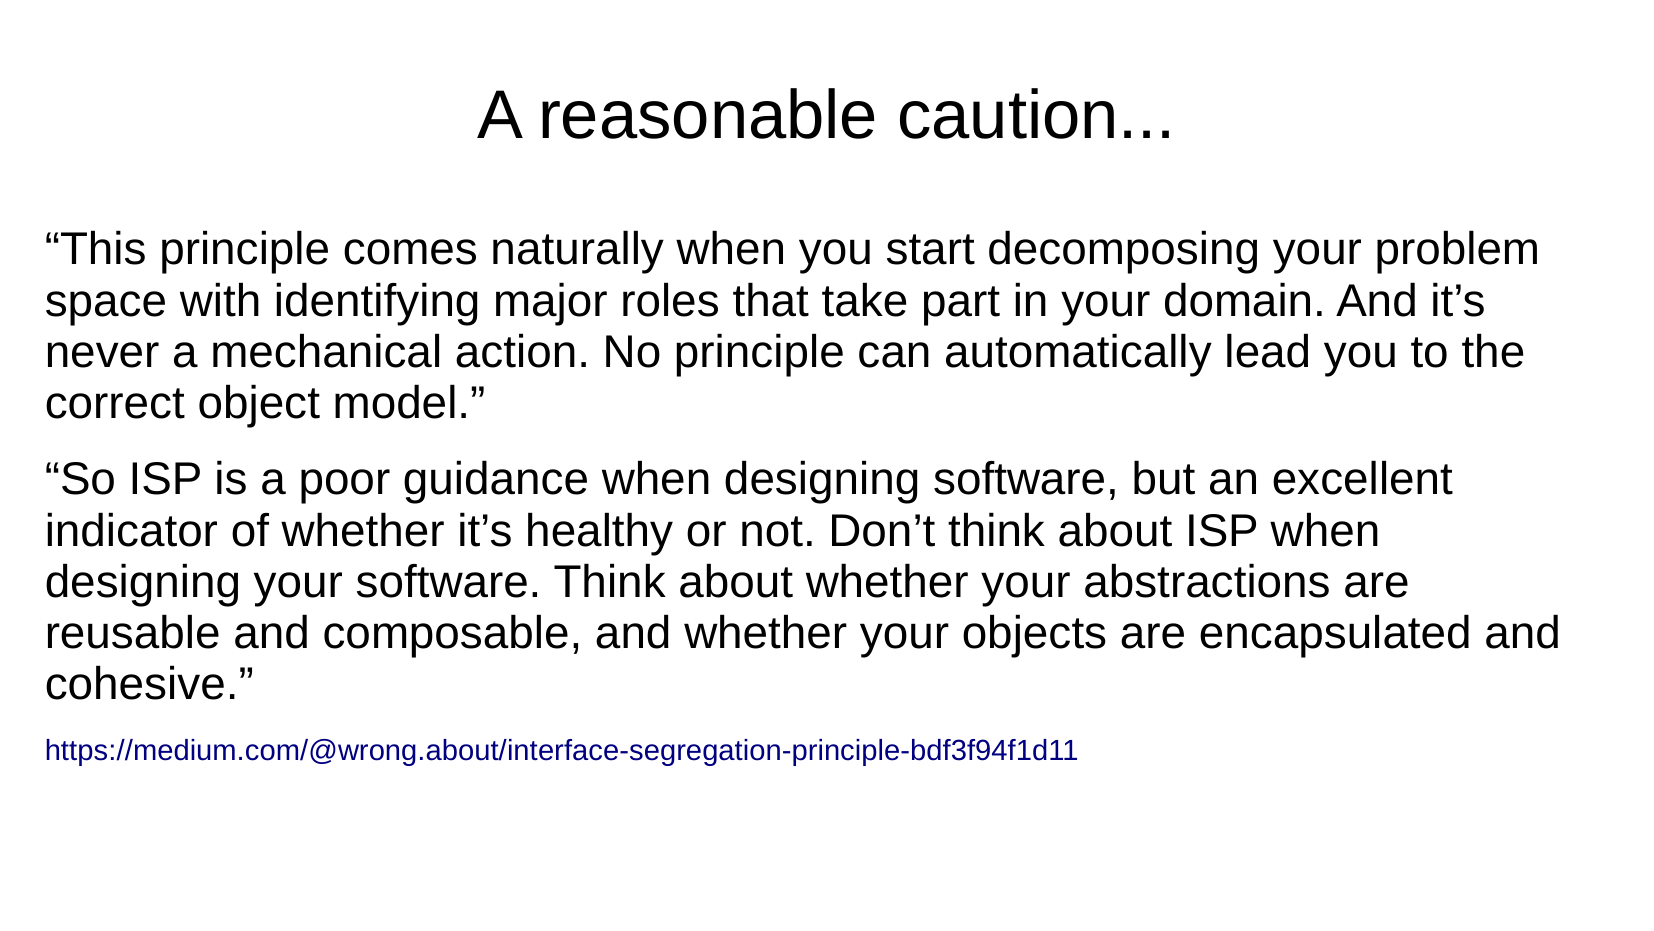

# A reasonable caution...
“This principle comes naturally when you start decomposing your problem space with identifying major roles that take part in your domain. And it’s never a mechanical action. No principle can automatically lead you to the correct object model.”
“So ISP is a poor guidance when designing software, but an excellent indicator of whether it’s healthy or not. Don’t think about ISP when designing your software. Think about whether your abstractions are reusable and composable, and whether your objects are encapsulated and cohesive.”
https://medium.com/@wrong.about/interface-segregation-principle-bdf3f94f1d11